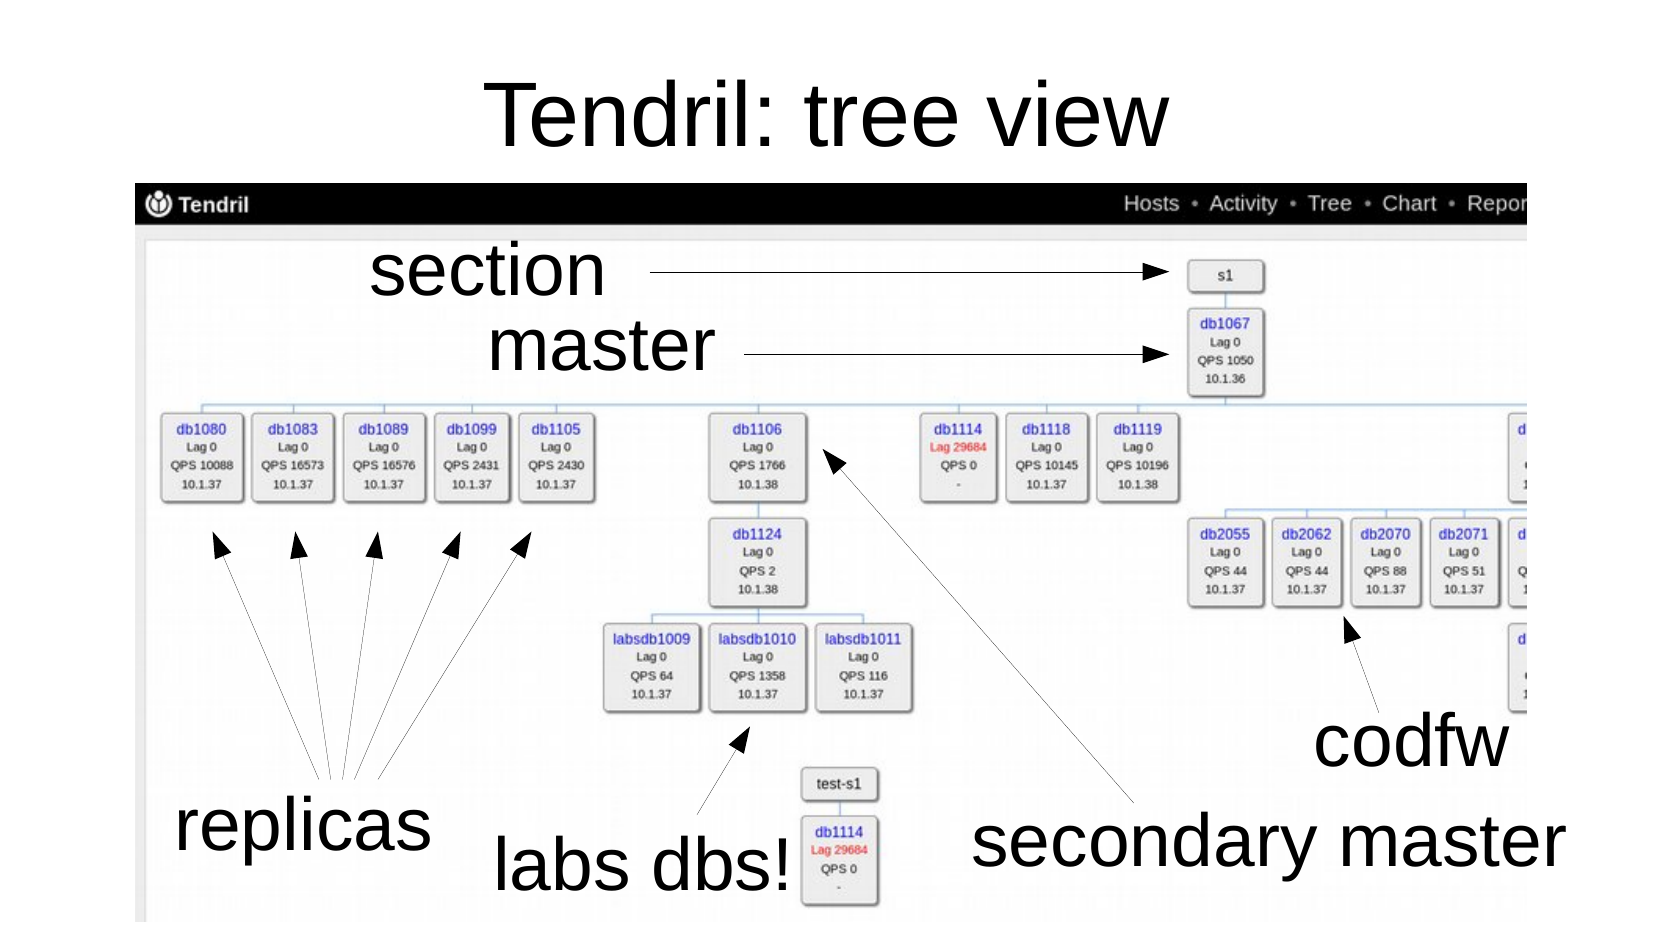

# Tendril: tree view
section
master
codfw
replicas
secondary master
labs dbs!